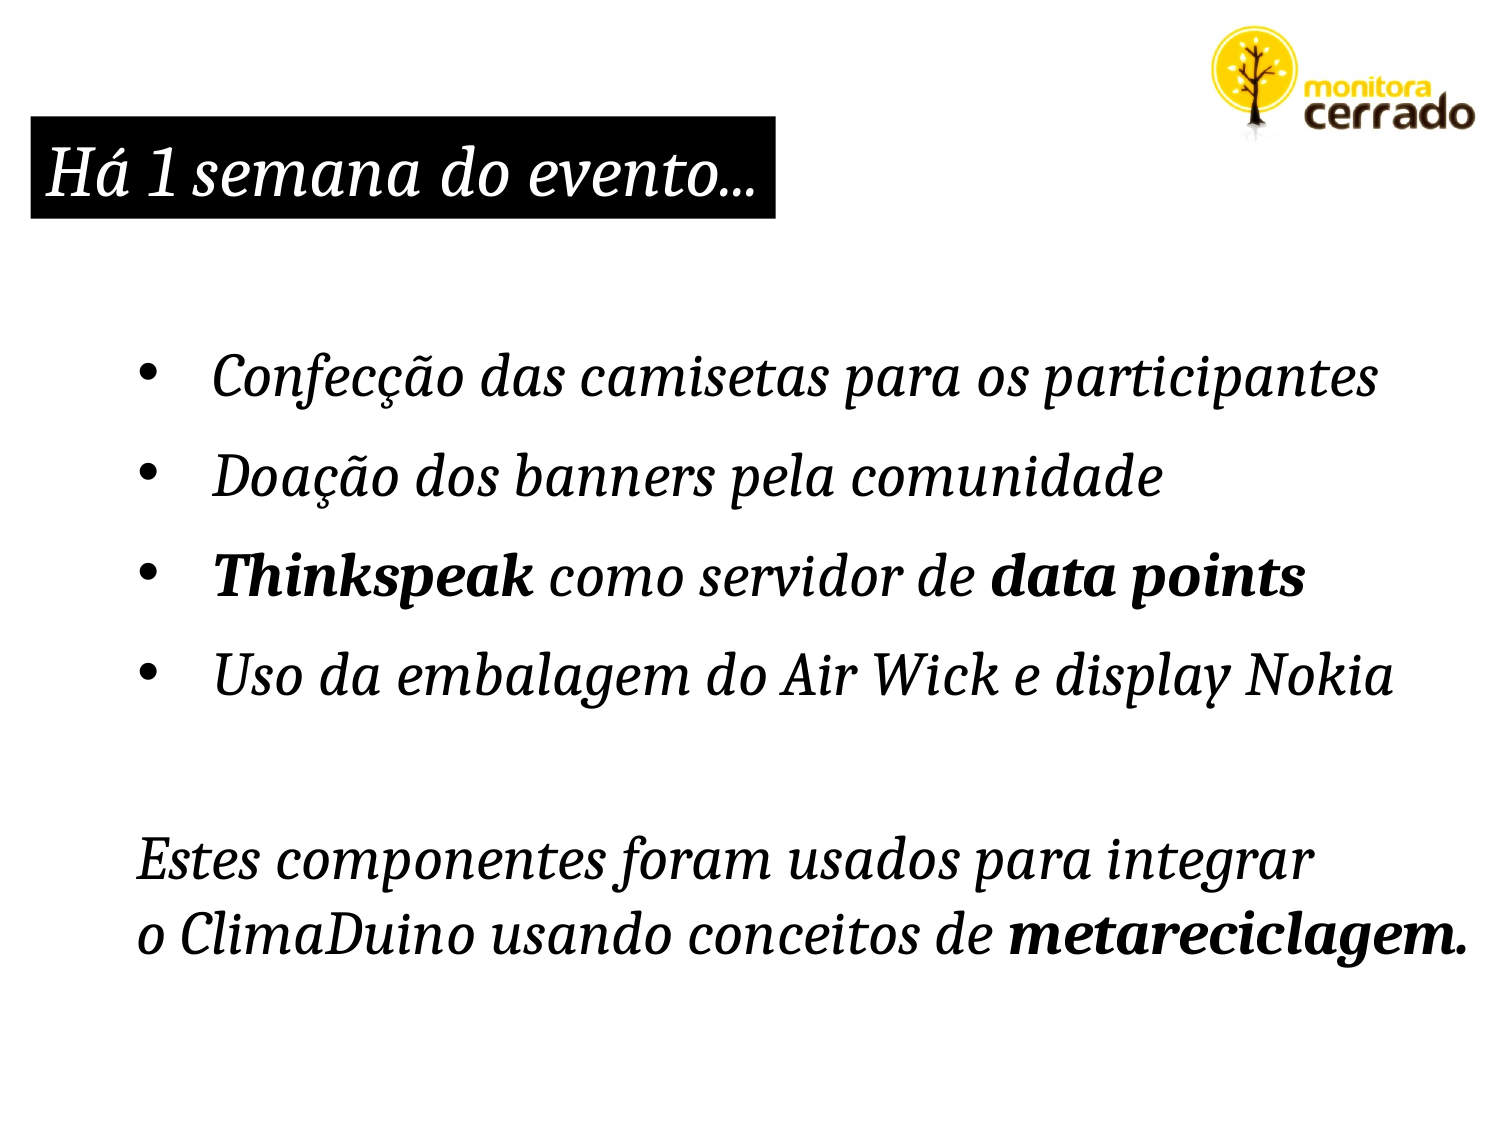

Há 1 semana do evento...
Confecção das camisetas para os participantes
Doação dos banners pela comunidade
Thinkspeak como servidor de data points
Uso da embalagem do Air Wick e display Nokia
Estes componentes foram usados para integrar
o ClimaDuino usando conceitos de metareciclagem.